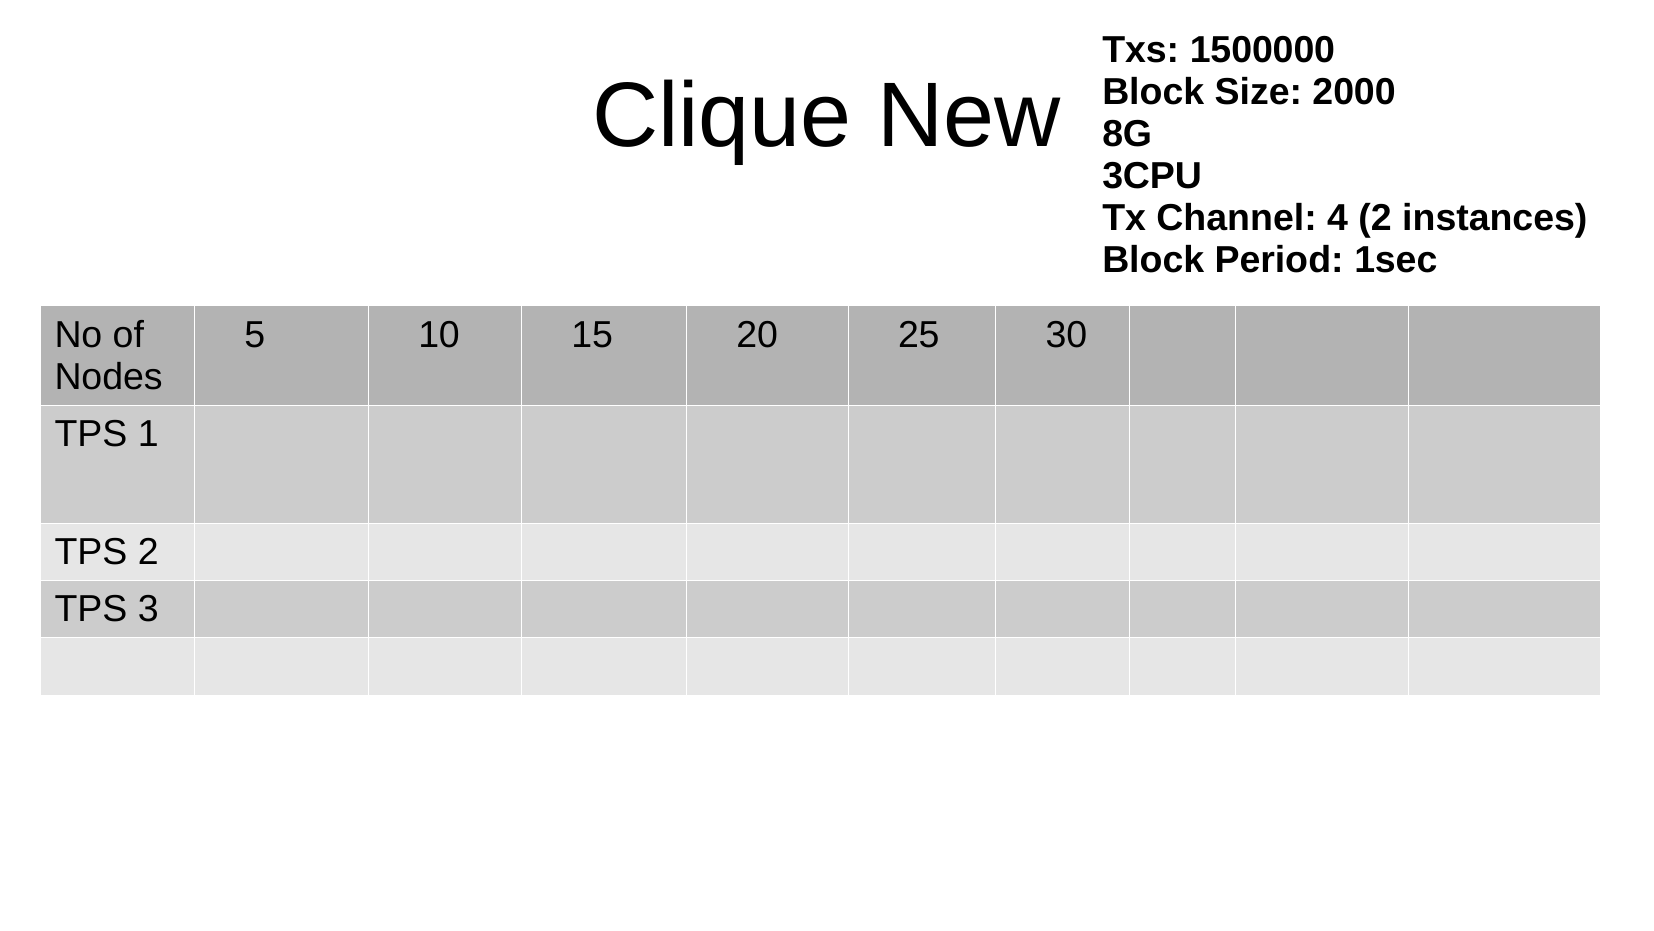

Txs: 1500000
Block Size: 2000
8G
3CPU
Tx Channel: 4 (2 instances)
Block Period: 1sec
# Clique New
| No of Nodes | 5 | 10 | 15 | 20 | 25 | 30 | | | |
| --- | --- | --- | --- | --- | --- | --- | --- | --- | --- |
| TPS 1 | | | | | | | | | |
| TPS 2 | | | | | | | | | |
| TPS 3 | | | | | | | | | |
| | | | | | | | | | |